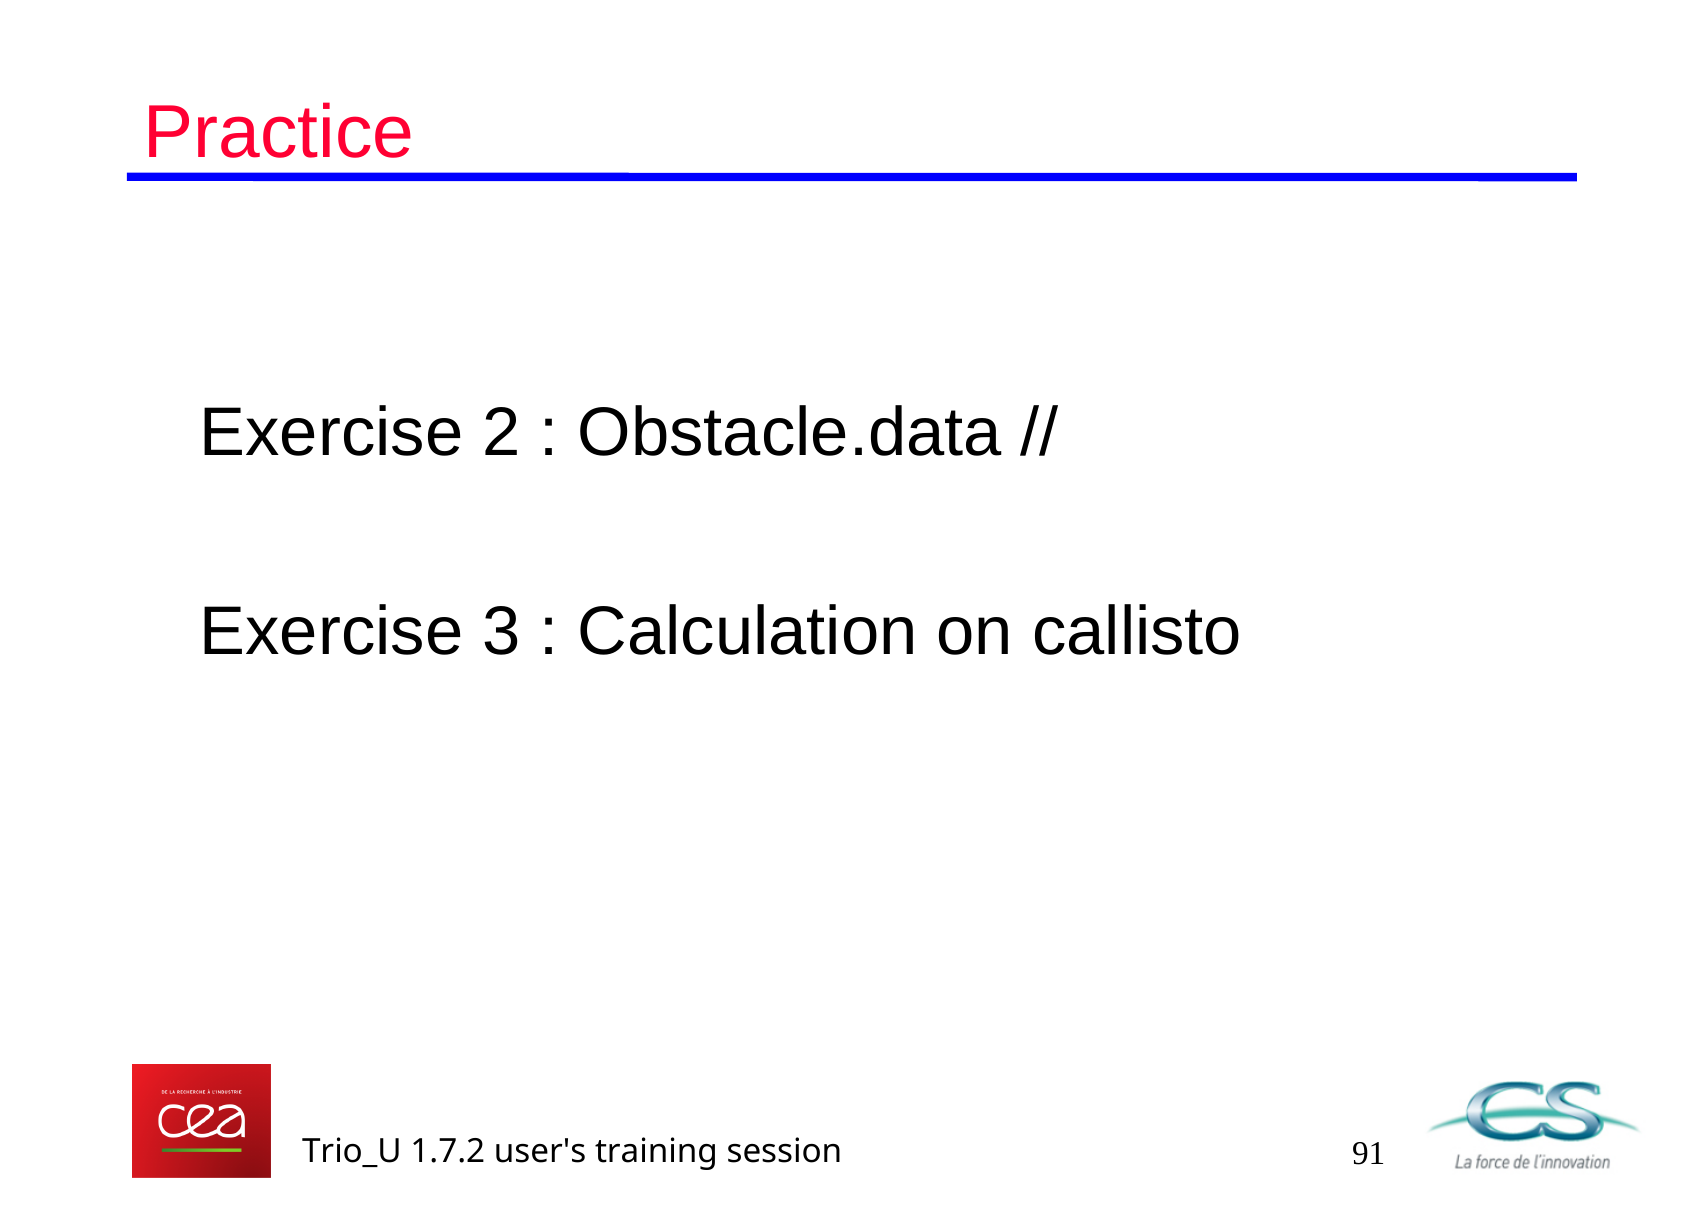

# Practice
Exercise 2 : Obstacle.data //
Exercise 3 : Calculation on callisto
Trio_U 1.7.2 user's training session
91